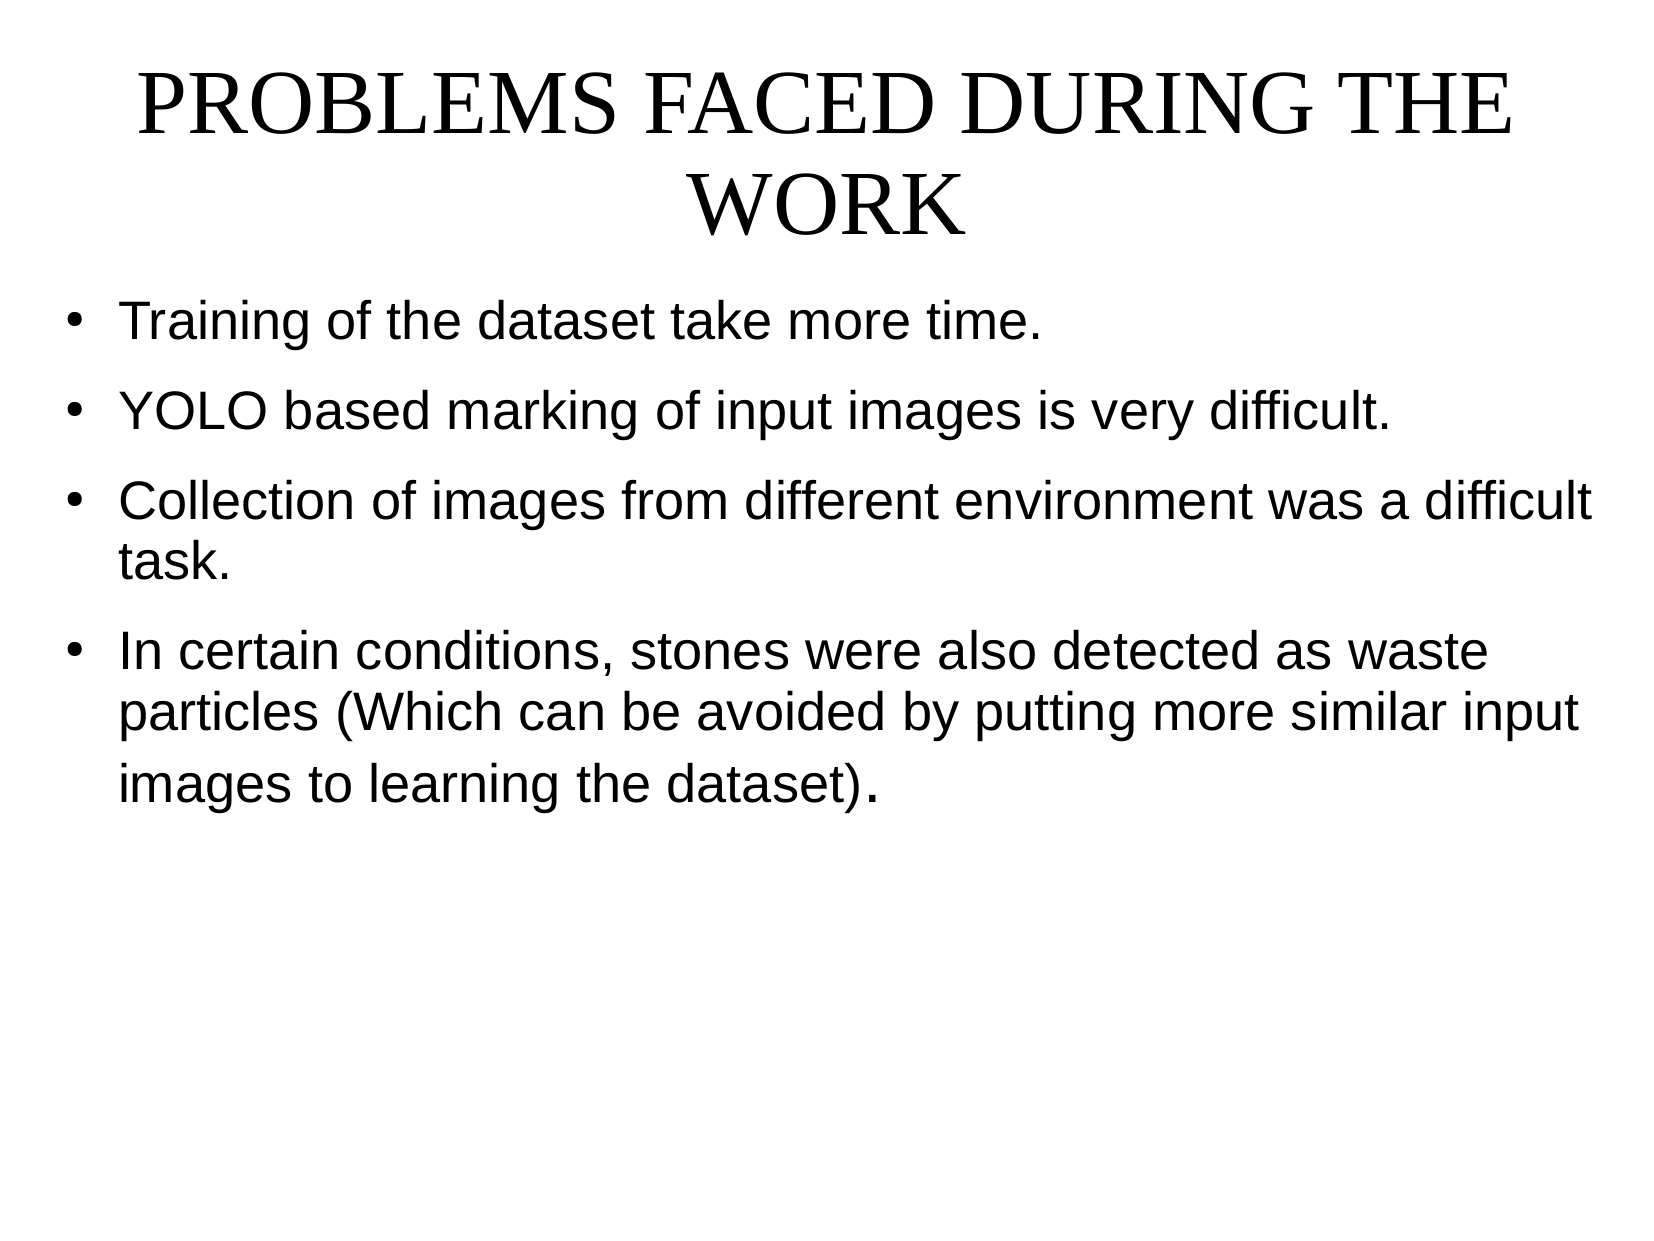

# PROBLEMS FACED DURING THE WORK
Training of the dataset take more time.
YOLO based marking of input images is very difficult.
Collection of images from different environment was a difficult task.
In certain conditions, stones were also detected as waste particles (Which can be avoided by putting more similar input images to learning the dataset).